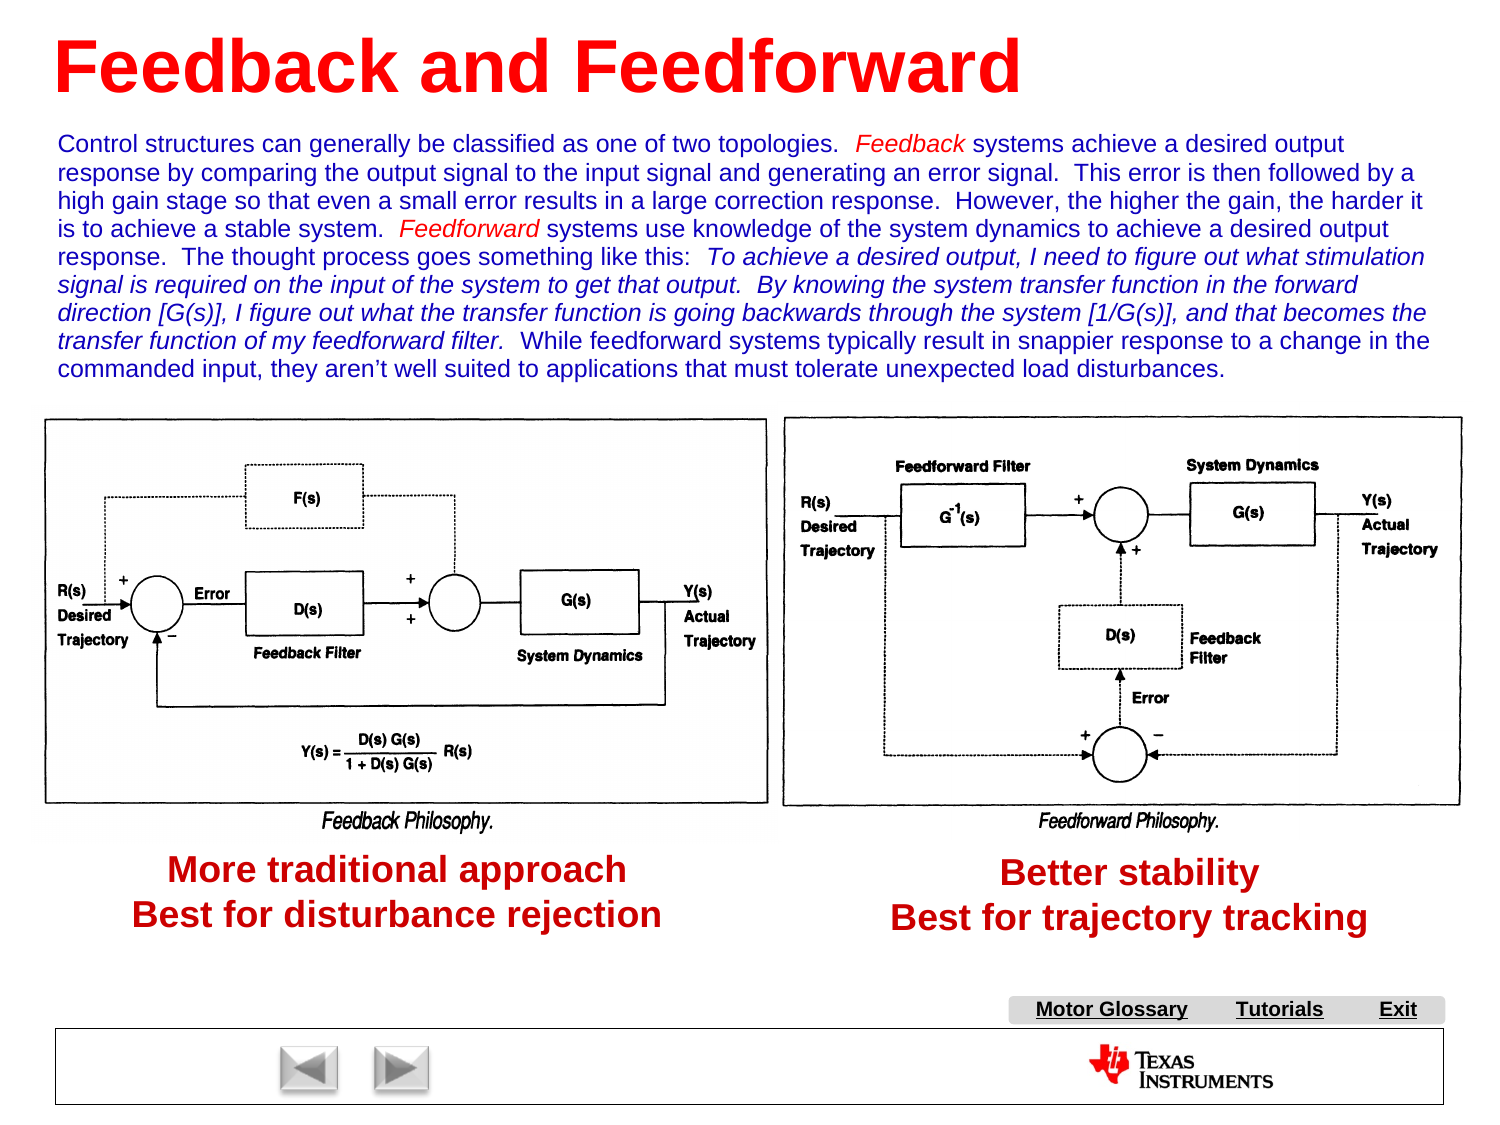

# Feedback and Feedforward
Control structures can generally be classified as one of two topologies. Feedback systems achieve a desired output response by comparing the output signal to the input signal and generating an error signal. This error is then followed by a high gain stage so that even a small error results in a large correction response. However, the higher the gain, the harder it is to achieve a stable system. Feedforward systems use knowledge of the system dynamics to achieve a desired output response. The thought process goes something like this: To achieve a desired output, I need to figure out what stimulation signal is required on the input of the system to get that output. By knowing the system transfer function in the forward direction [G(s)], I figure out what the transfer function is going backwards through the system [1/G(s)], and that becomes the transfer function of my feedforward filter. While feedforward systems typically result in snappier response to a change in the commanded input, they aren’t well suited to applications that must tolerate unexpected load disturbances.
More traditional approach
Best for disturbance rejection
Better stability
Best for trajectory tracking